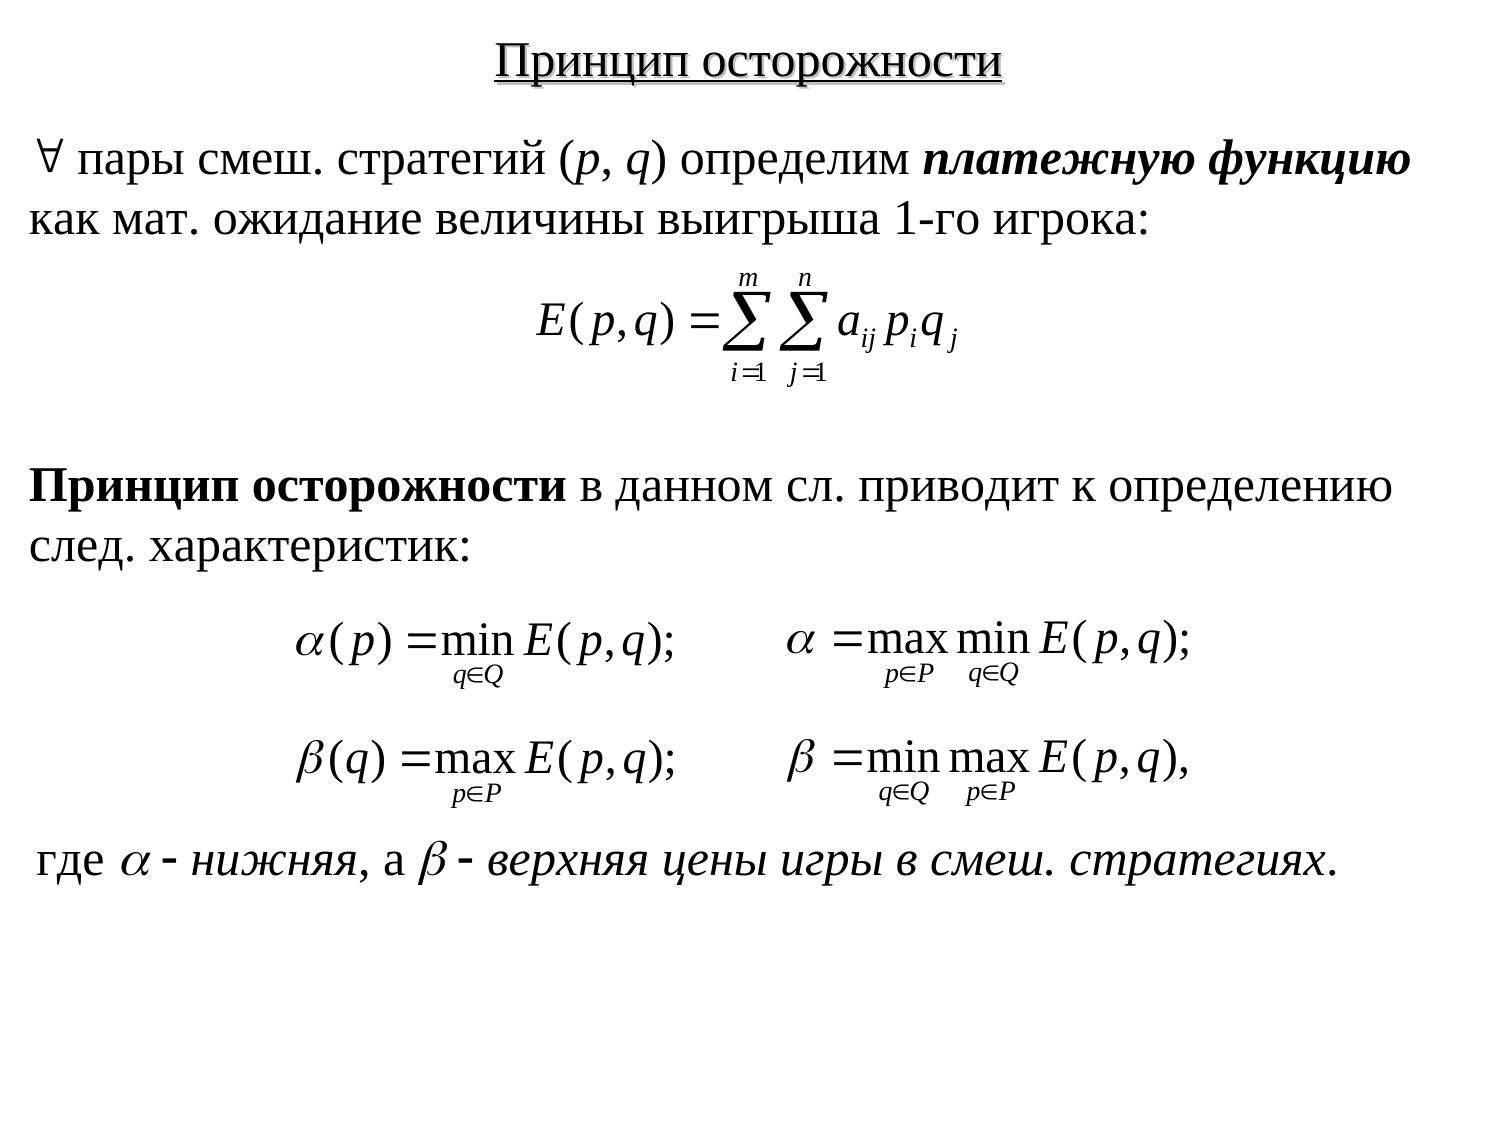

Принцип осторожности
 пары смеш. стратегий (p, q) определим платежную функцию как мат. ожидание величины выигрыша 1-го игрока:
Принцип осторожности в данном сл. приводит к определению след. характеристик:
где   нижняя, а   верхняя цены игры в смеш. стратегиях.